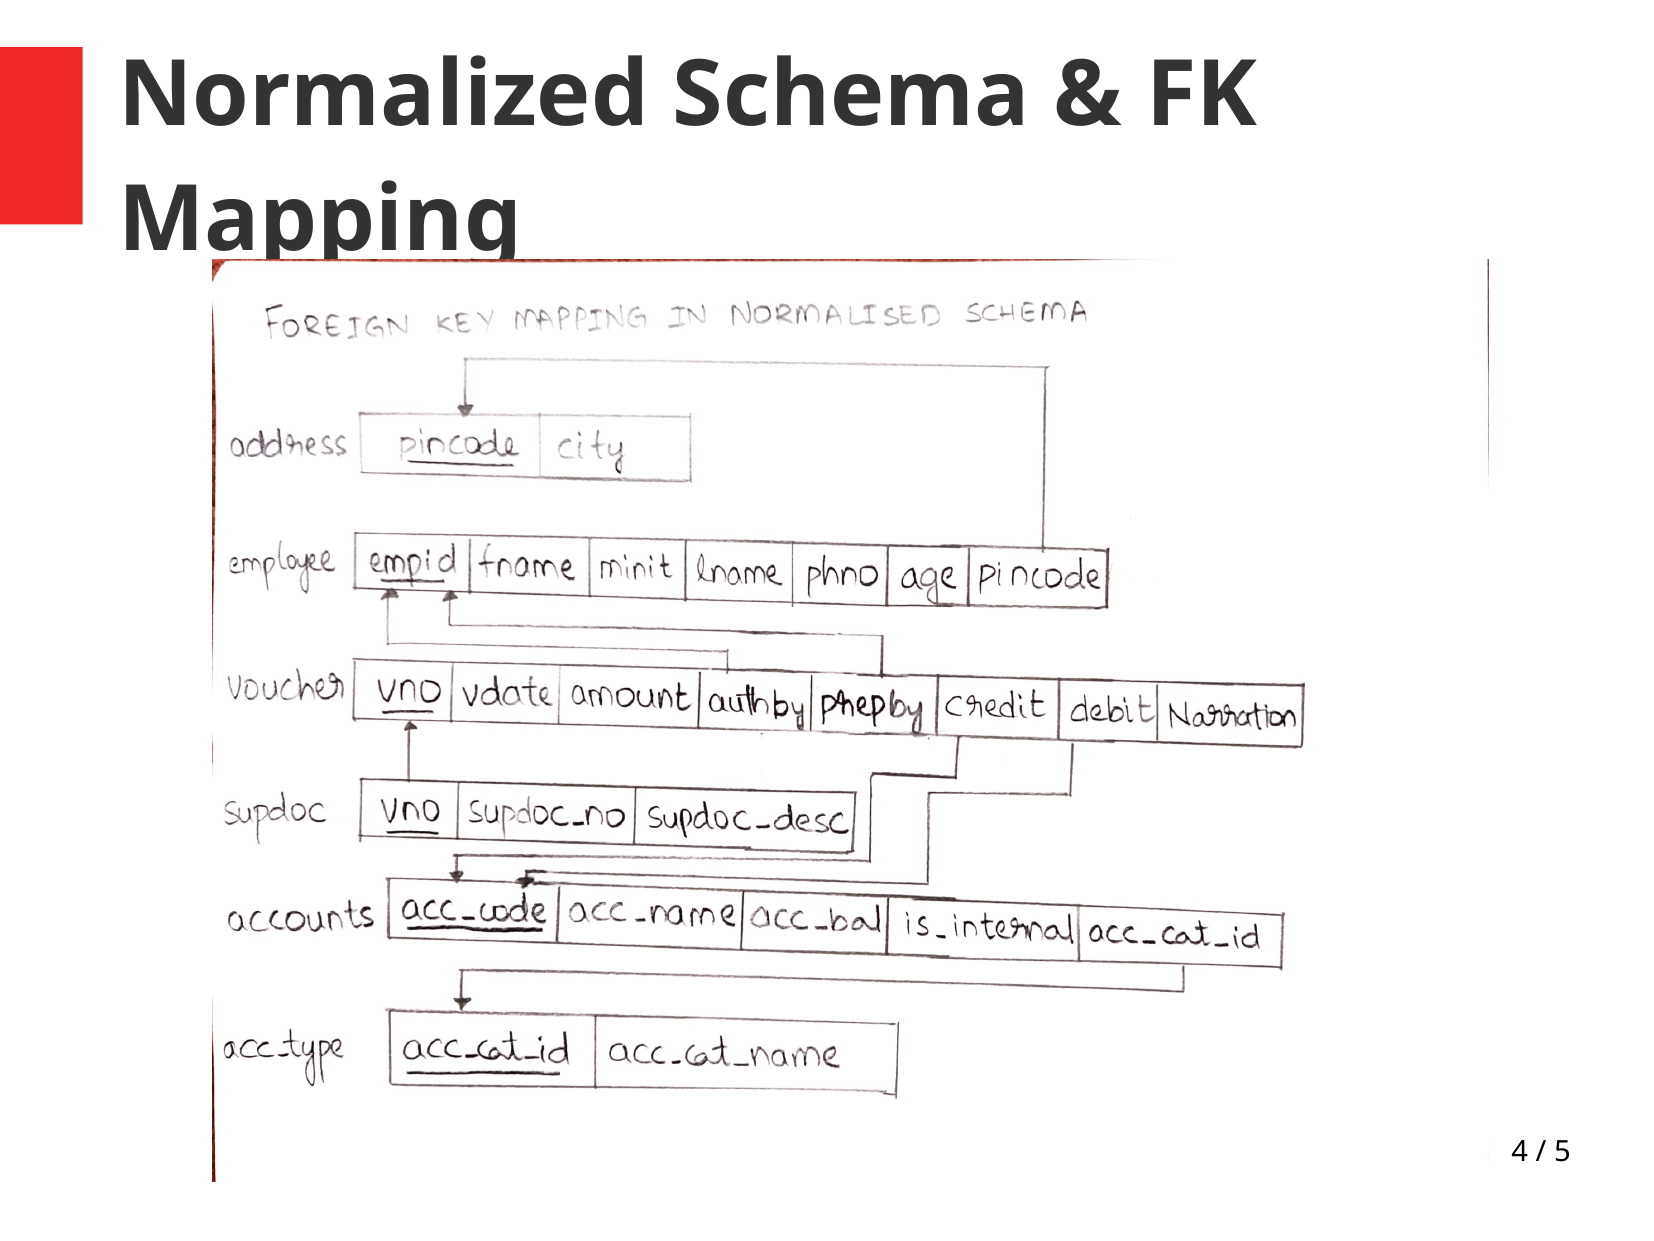

# Normalized Schema & FK Mapping
4